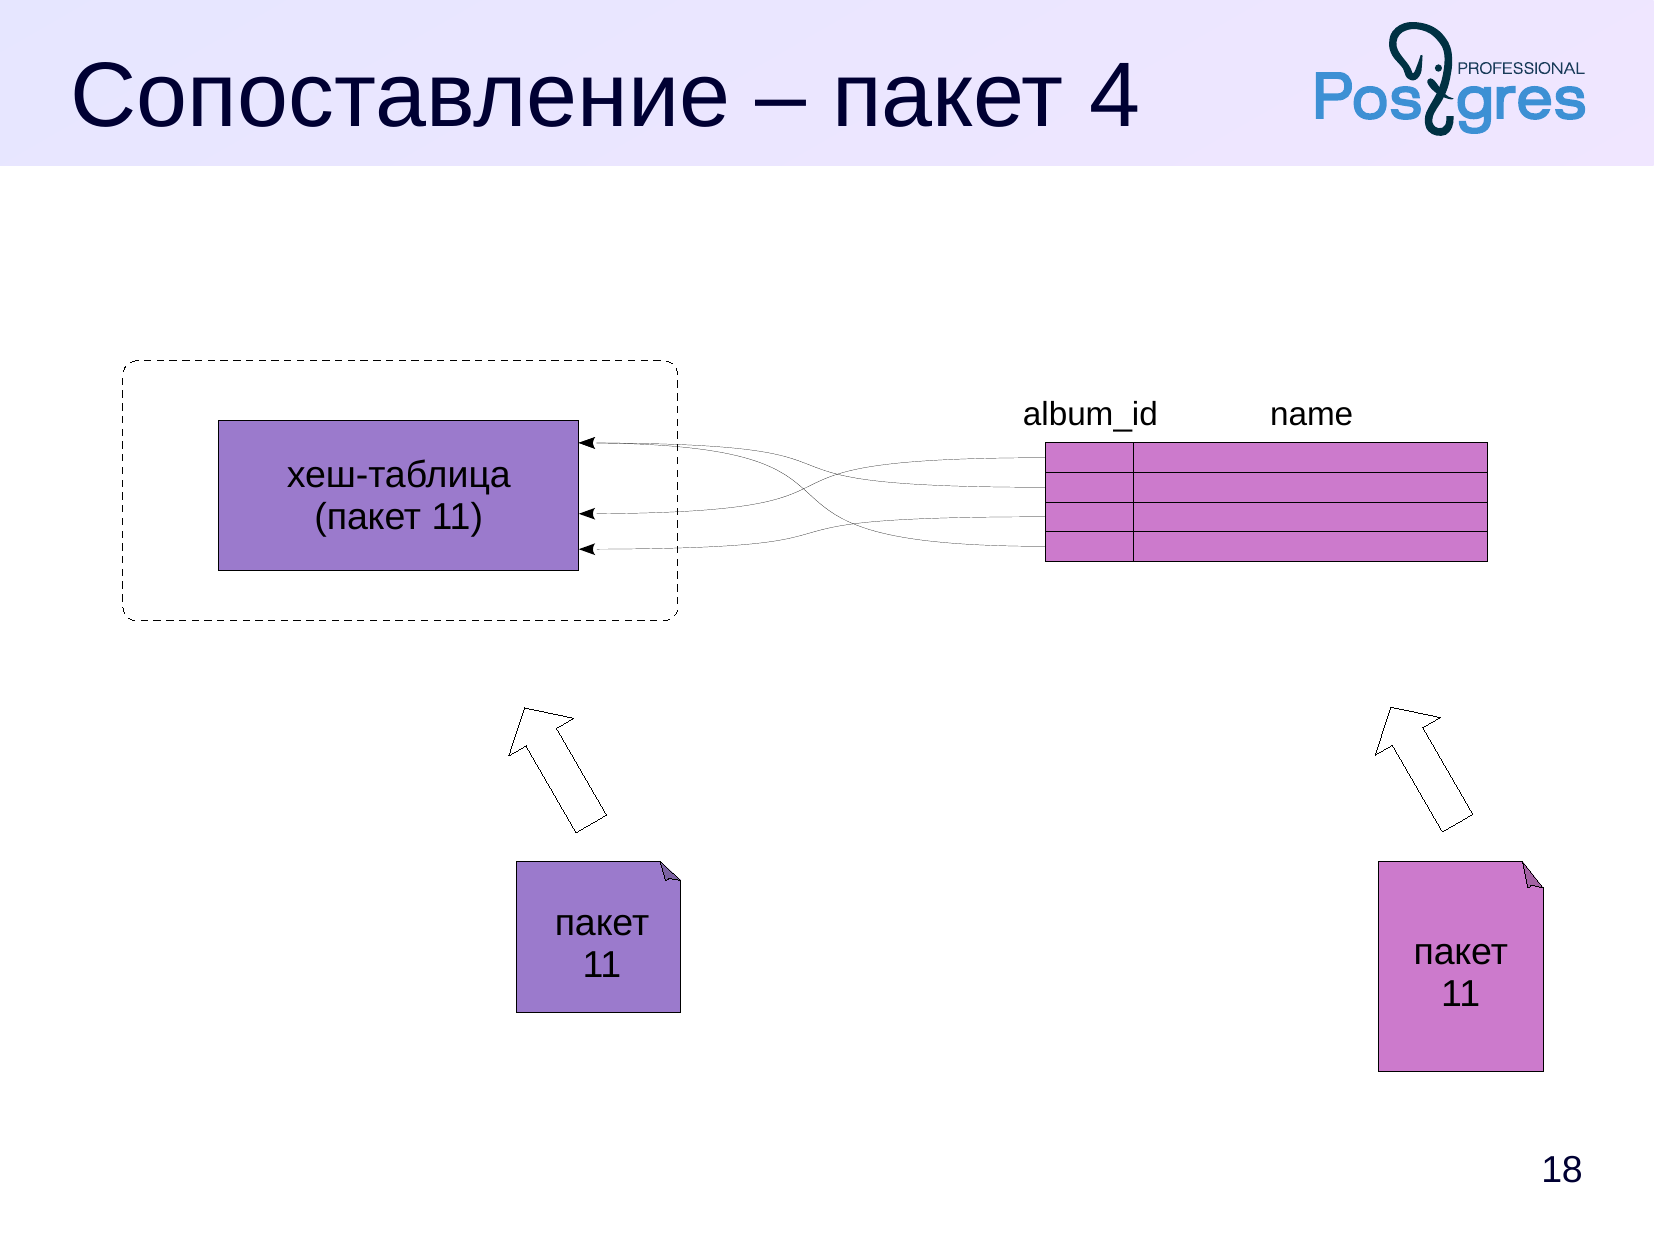

# Сопоставление – пакет 4
album_id
name
хеш-таблица
(пакет 11)
пакет
11
пакет
11